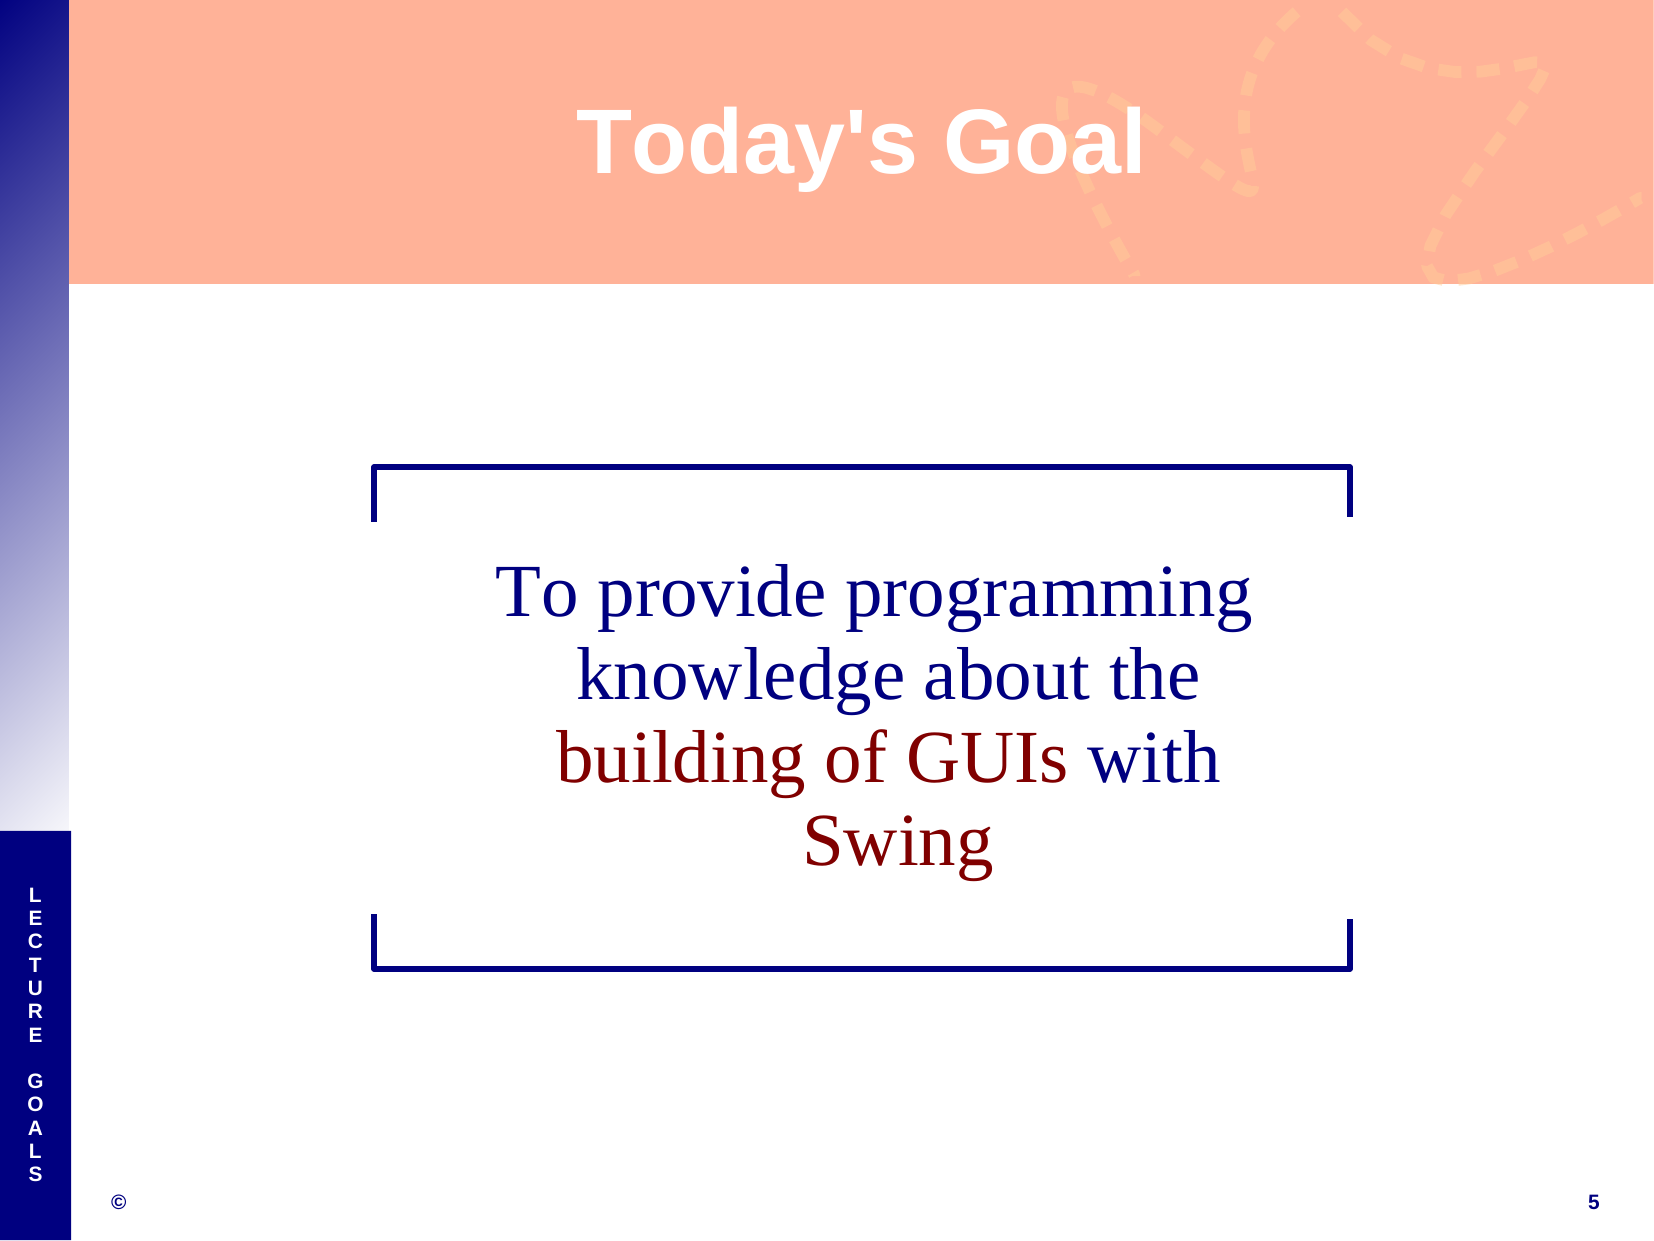

# Today's Goal
To provide programming
knowledge about the
building of GUIs with Swing
L
E
C
T
U
R
E
G
O
A
L
S